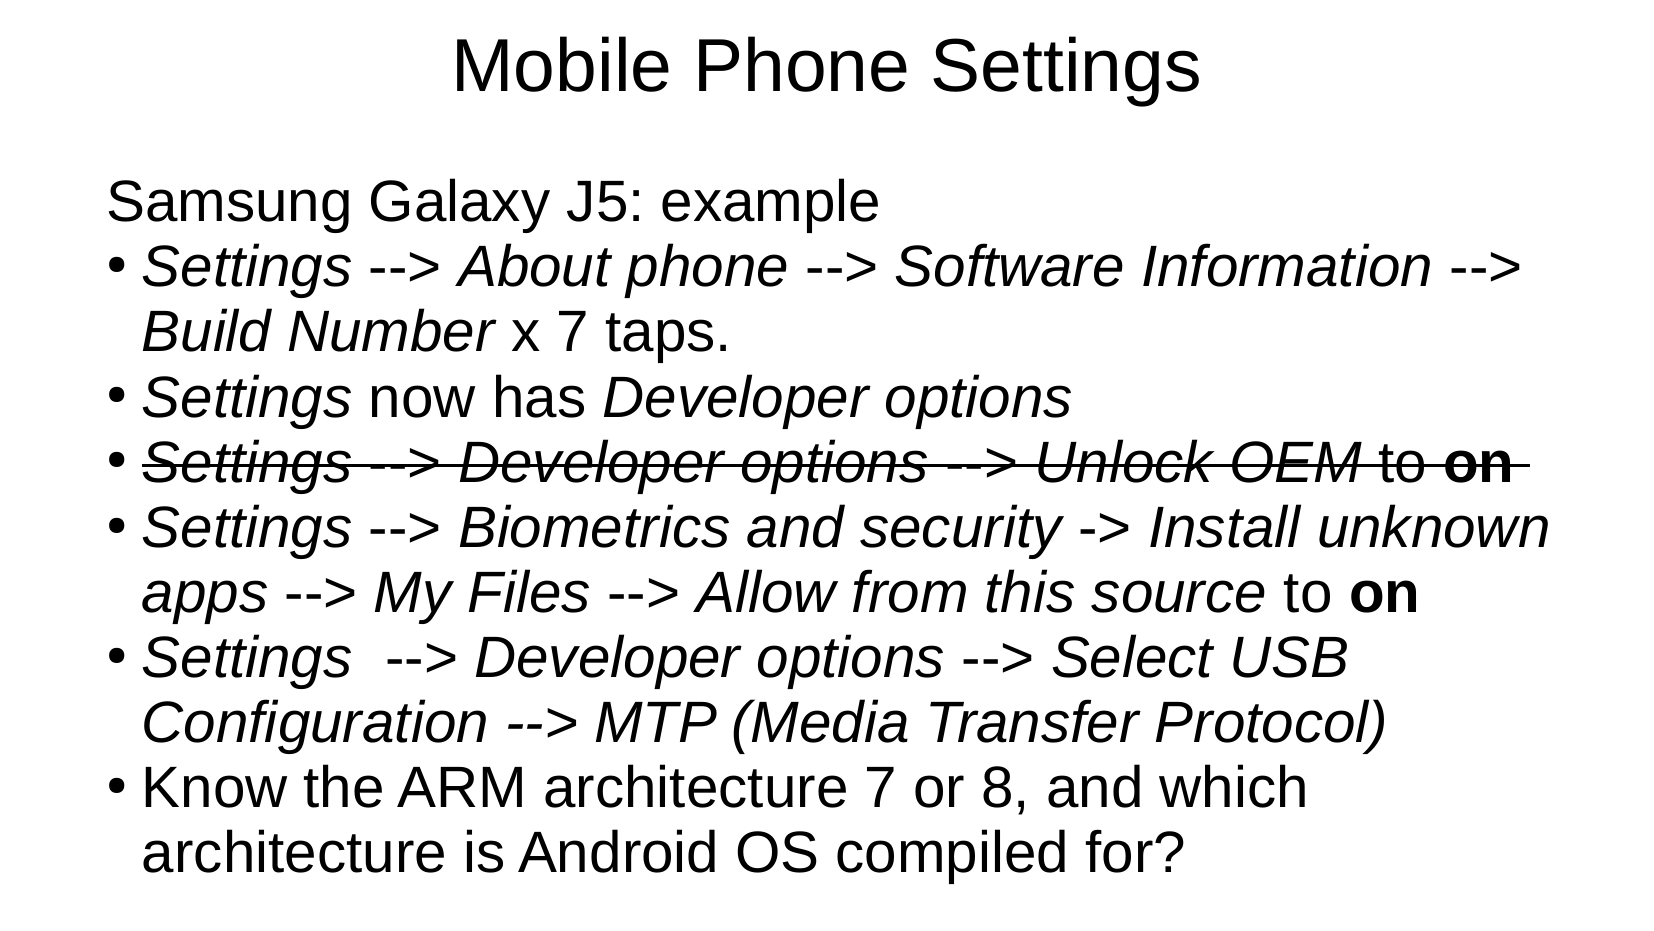

Mobile Phone Settings
# Samsung Galaxy J5: example
Settings --> About phone --> Software Information --> Build Number x 7 taps.
Settings now has Developer options
Settings --> Developer options --> Unlock OEM to on
Settings --> Biometrics and security -> Install unknown apps --> My Files --> Allow from this source to on
Settings --> Developer options --> Select USB Configuration --> MTP (Media Transfer Protocol)
Know the ARM architecture 7 or 8, and which architecture is Android OS compiled for?